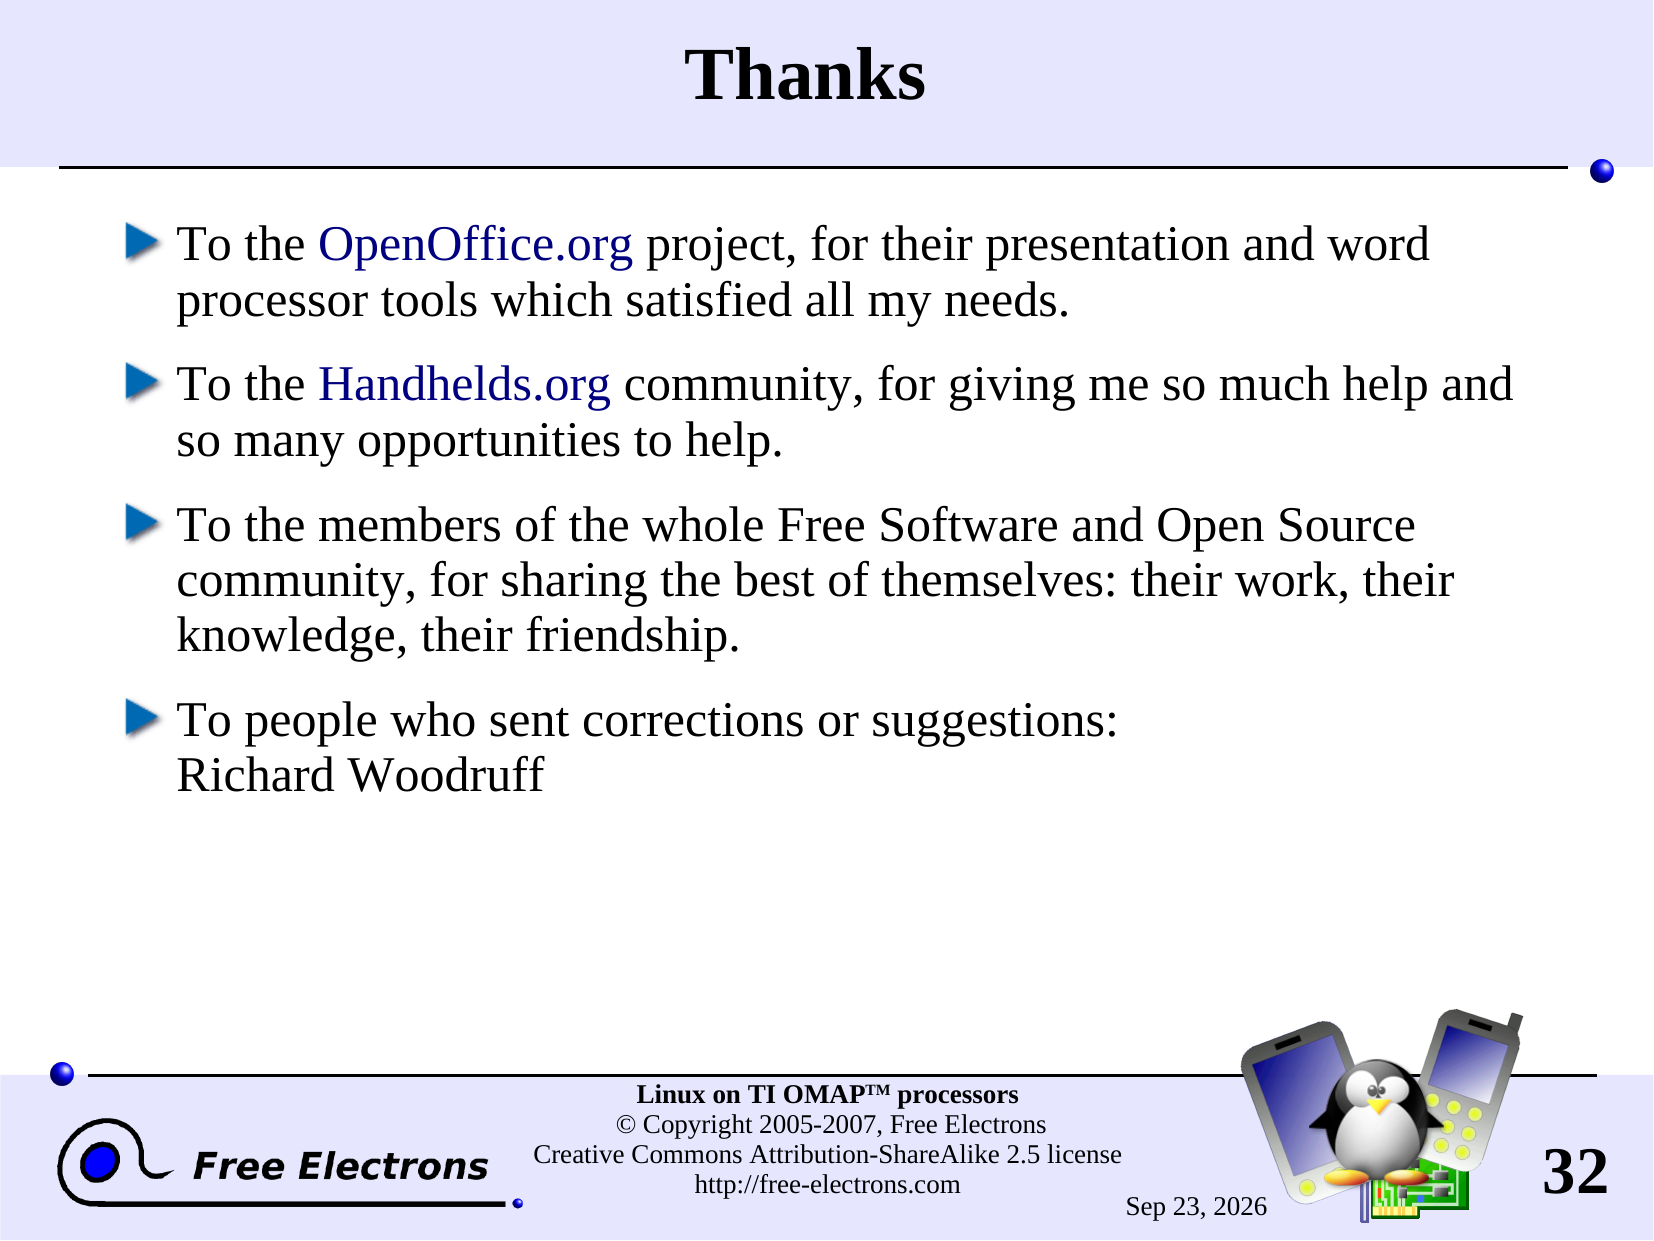

# Thanks
To the OpenOffice.org project, for their presentation and word processor tools which satisfied all my needs.
To the Handhelds.org community, for giving me so much help and so many opportunities to help.
To the members of the whole Free Software and Open Source community, for sharing the best of themselves: their work, their knowledge, their friendship.
To people who sent corrections or suggestions:
Richard Woodruff